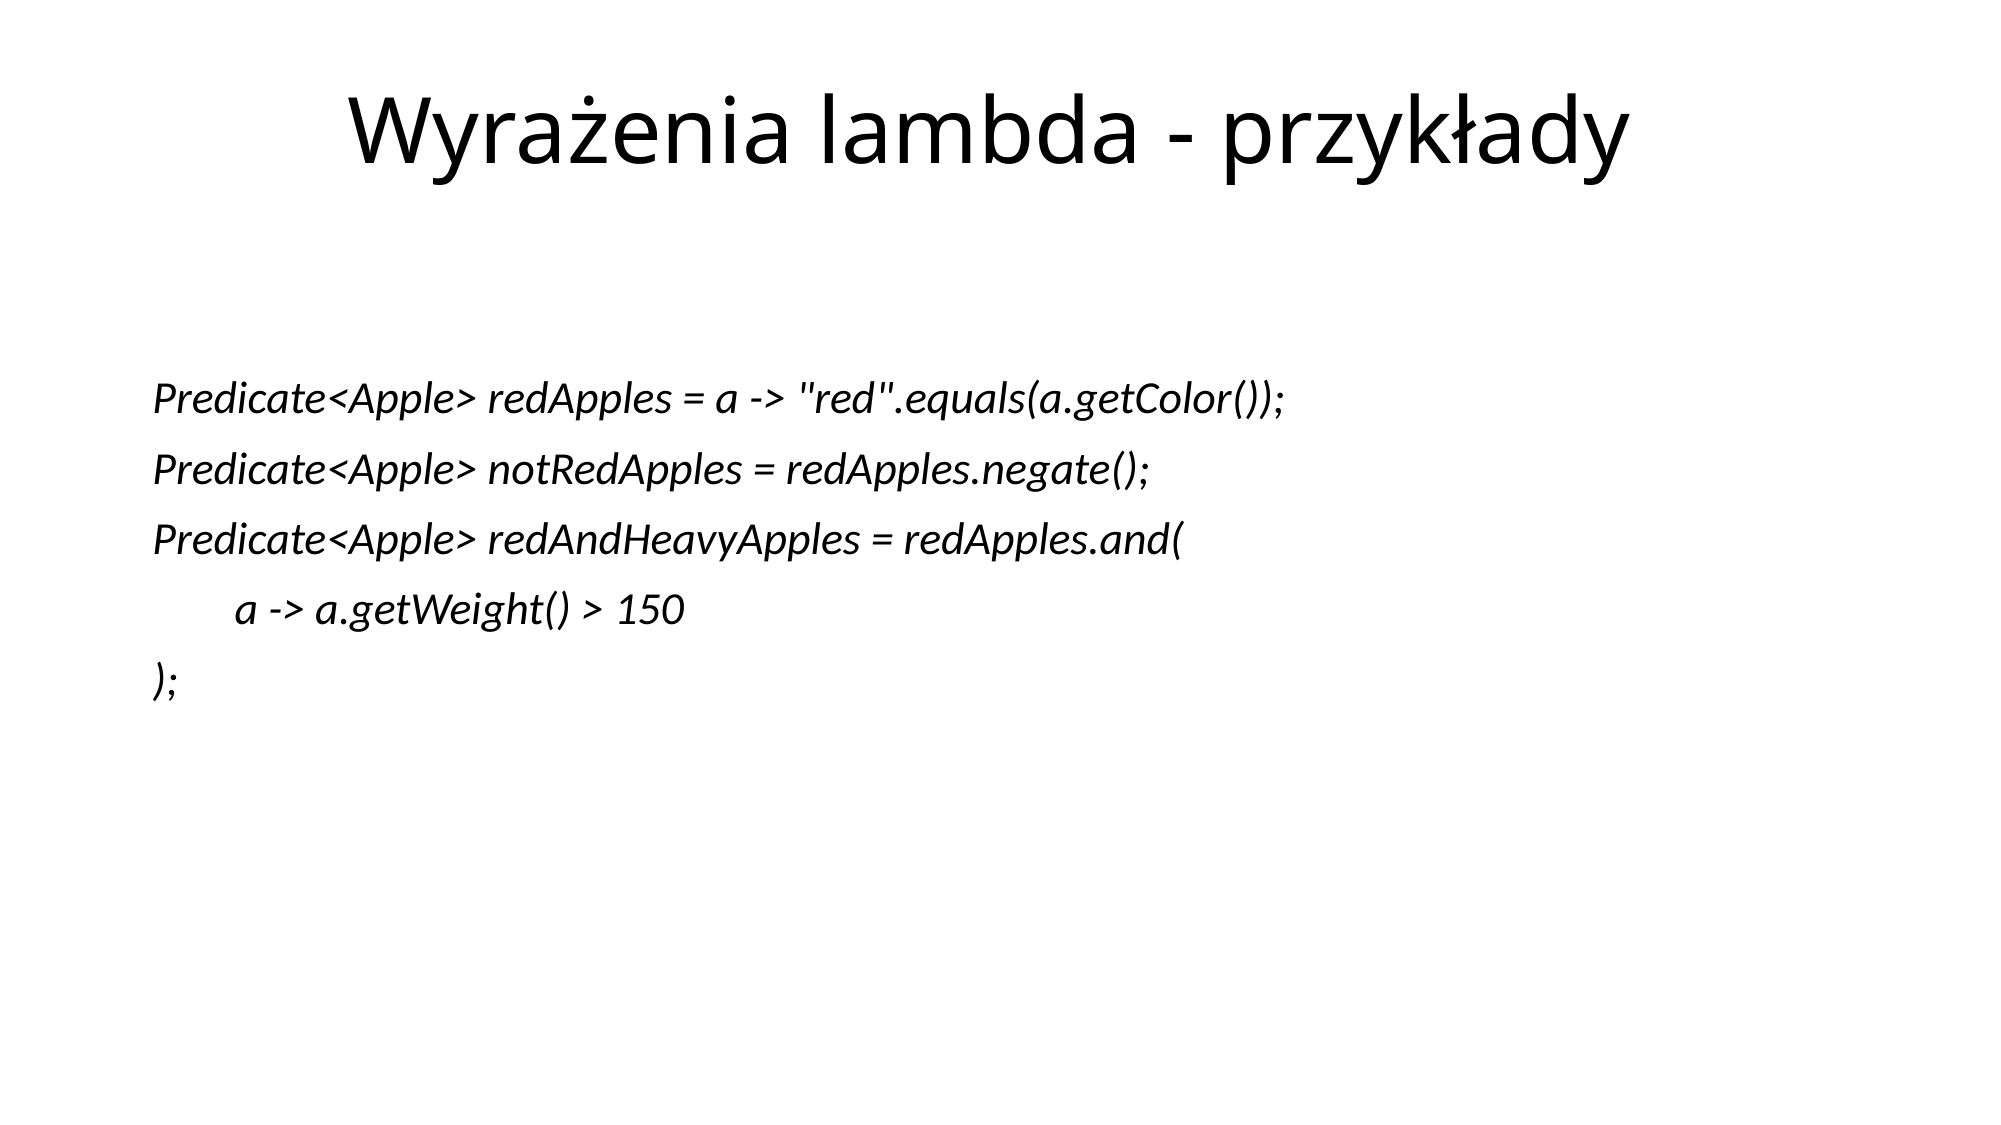

# Wyrażenia lambda - przykłady
Predicate<Apple> redApples = a -> "red".equals(a.getColor());
Predicate<Apple> notRedApples = redApples.negate();
Predicate<Apple> redAndHeavyApples = redApples.and(
 a -> a.getWeight() > 150
);